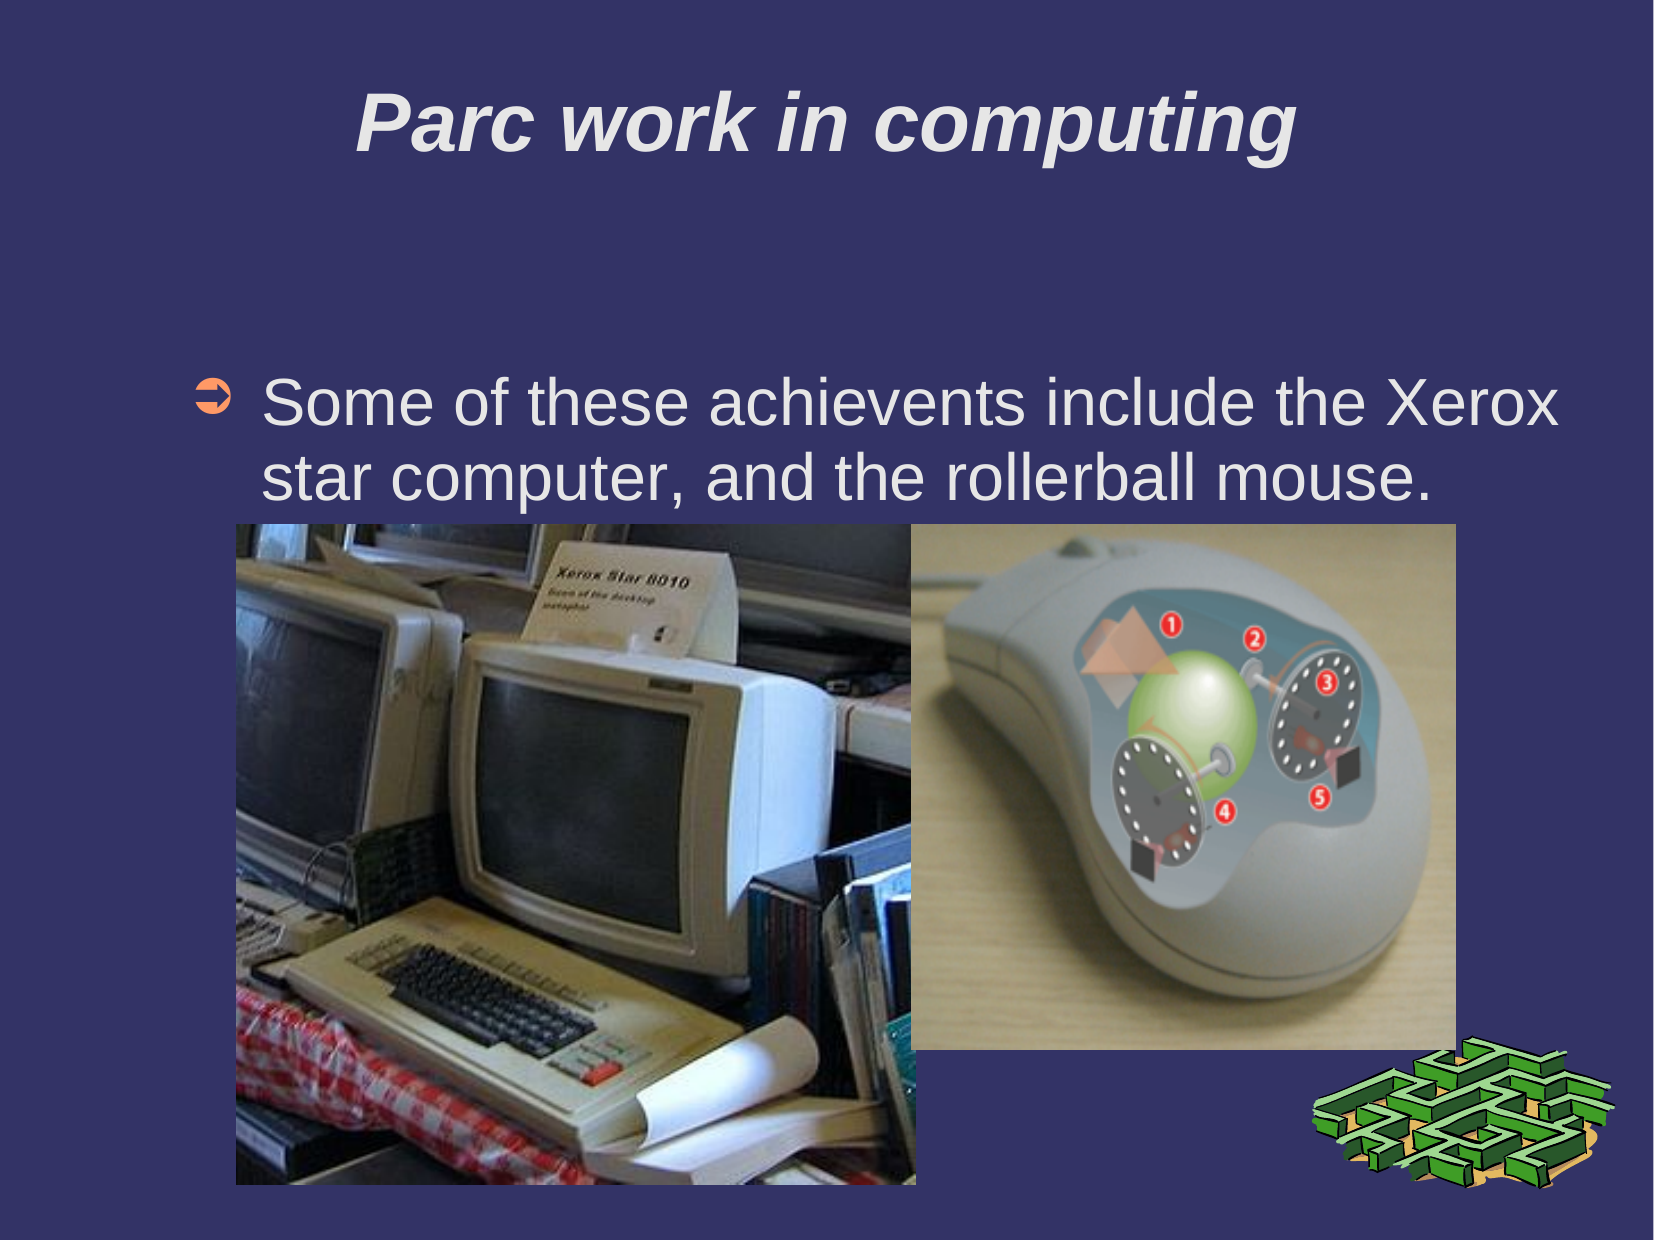

# Parc work in computing
Some of these achievents include the Xerox star computer, and the rollerball mouse.